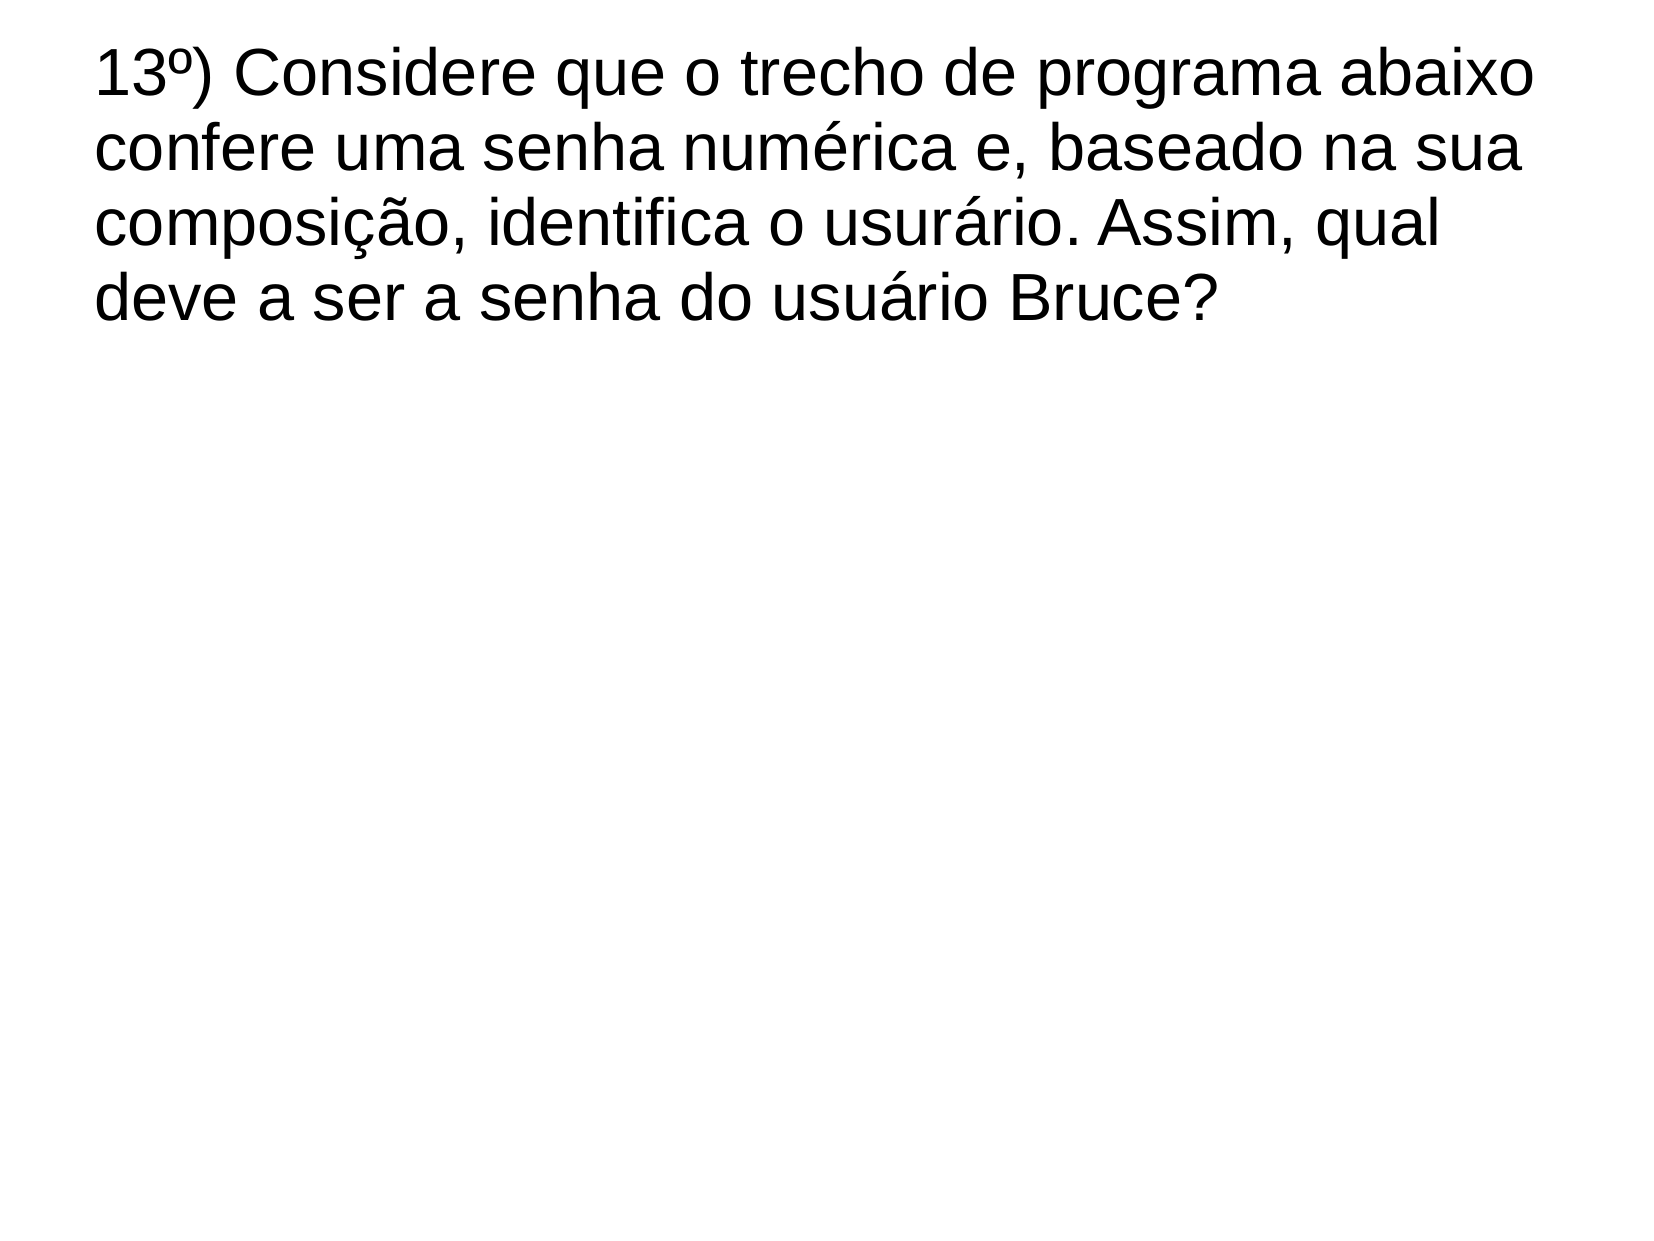

# 13º) Considere que o trecho de programa abaixo confere uma senha numérica e, baseado na sua composição, identifica o usurário. Assim, qual deve a ser a senha do usuário Bruce?